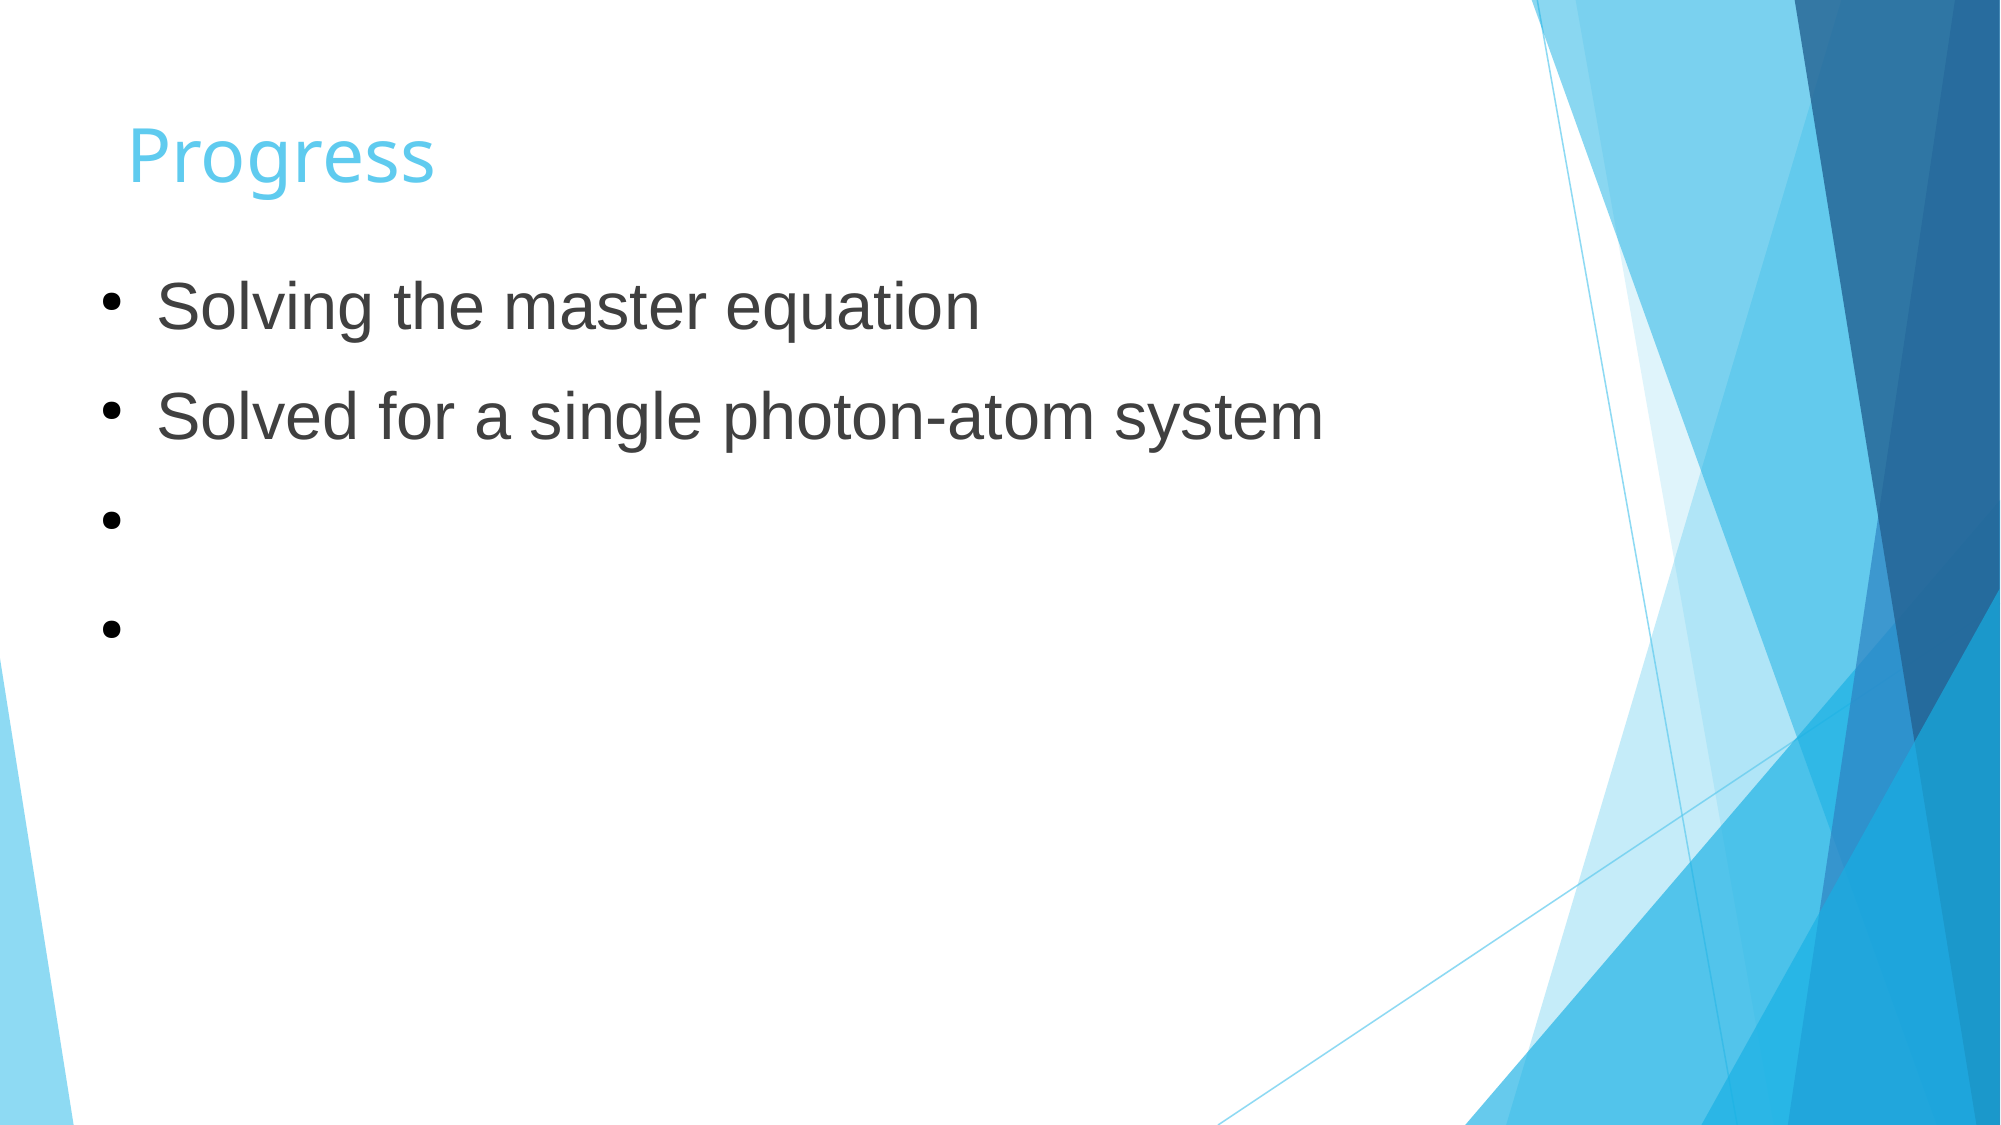

# Progress
Solving the master equation
Solved for a single photon-atom system